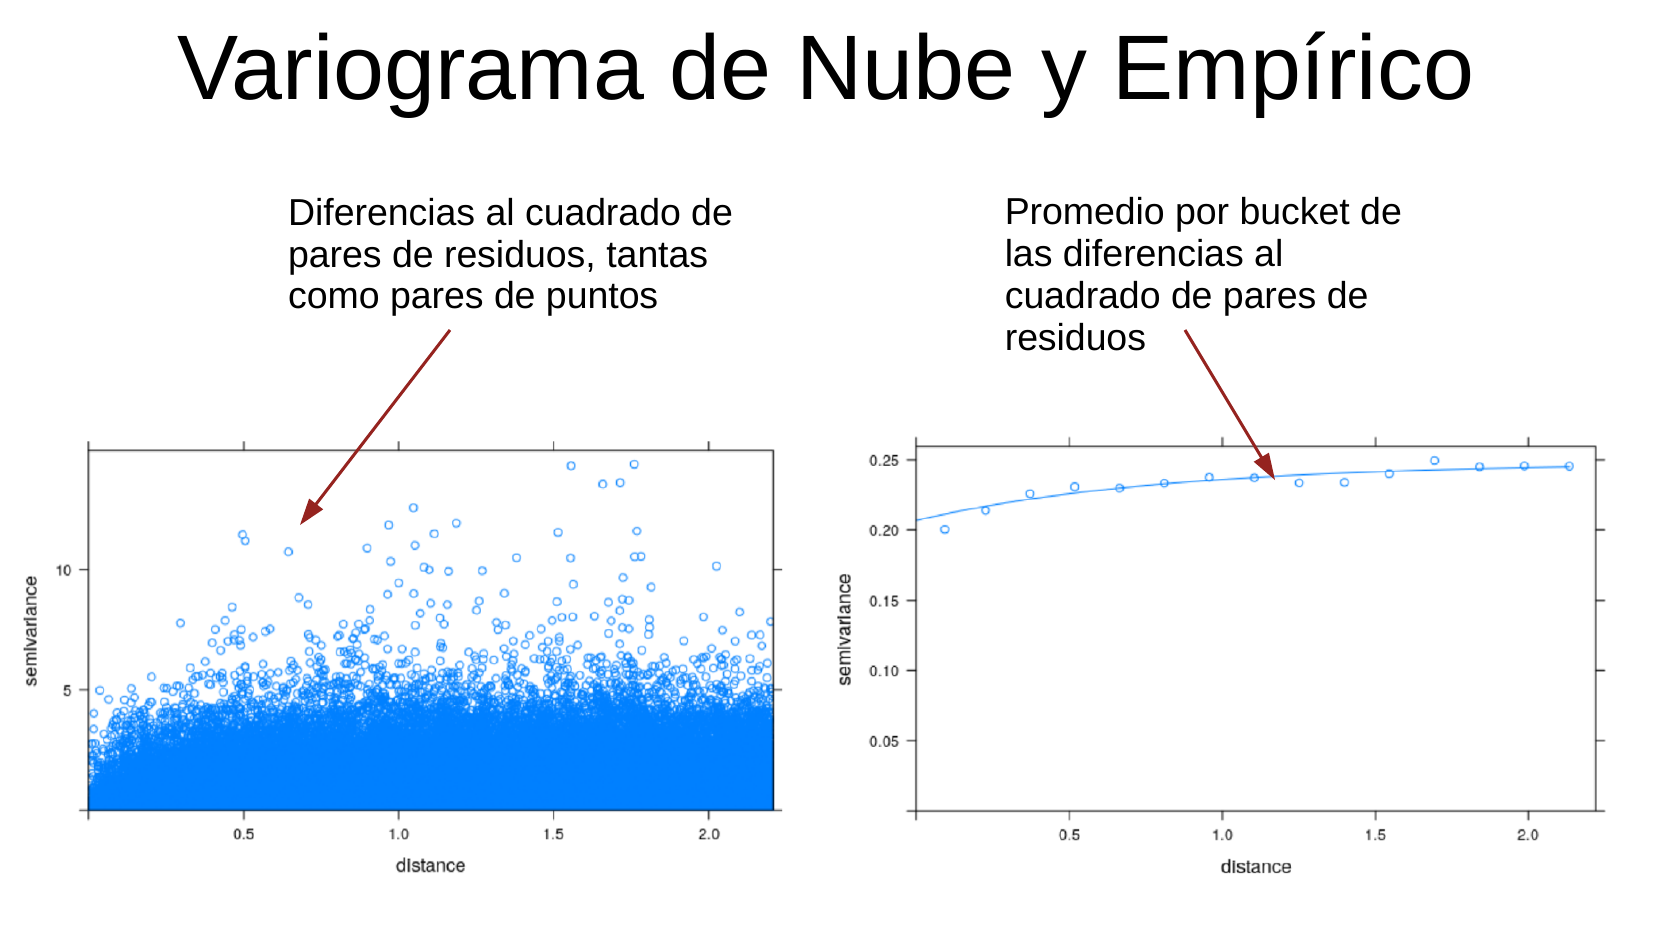

# Variograma de Nube y Empírico
Promedio por bucket de las diferencias al cuadrado de pares de residuos
Diferencias al cuadrado de pares de residuos, tantas como pares de puntos